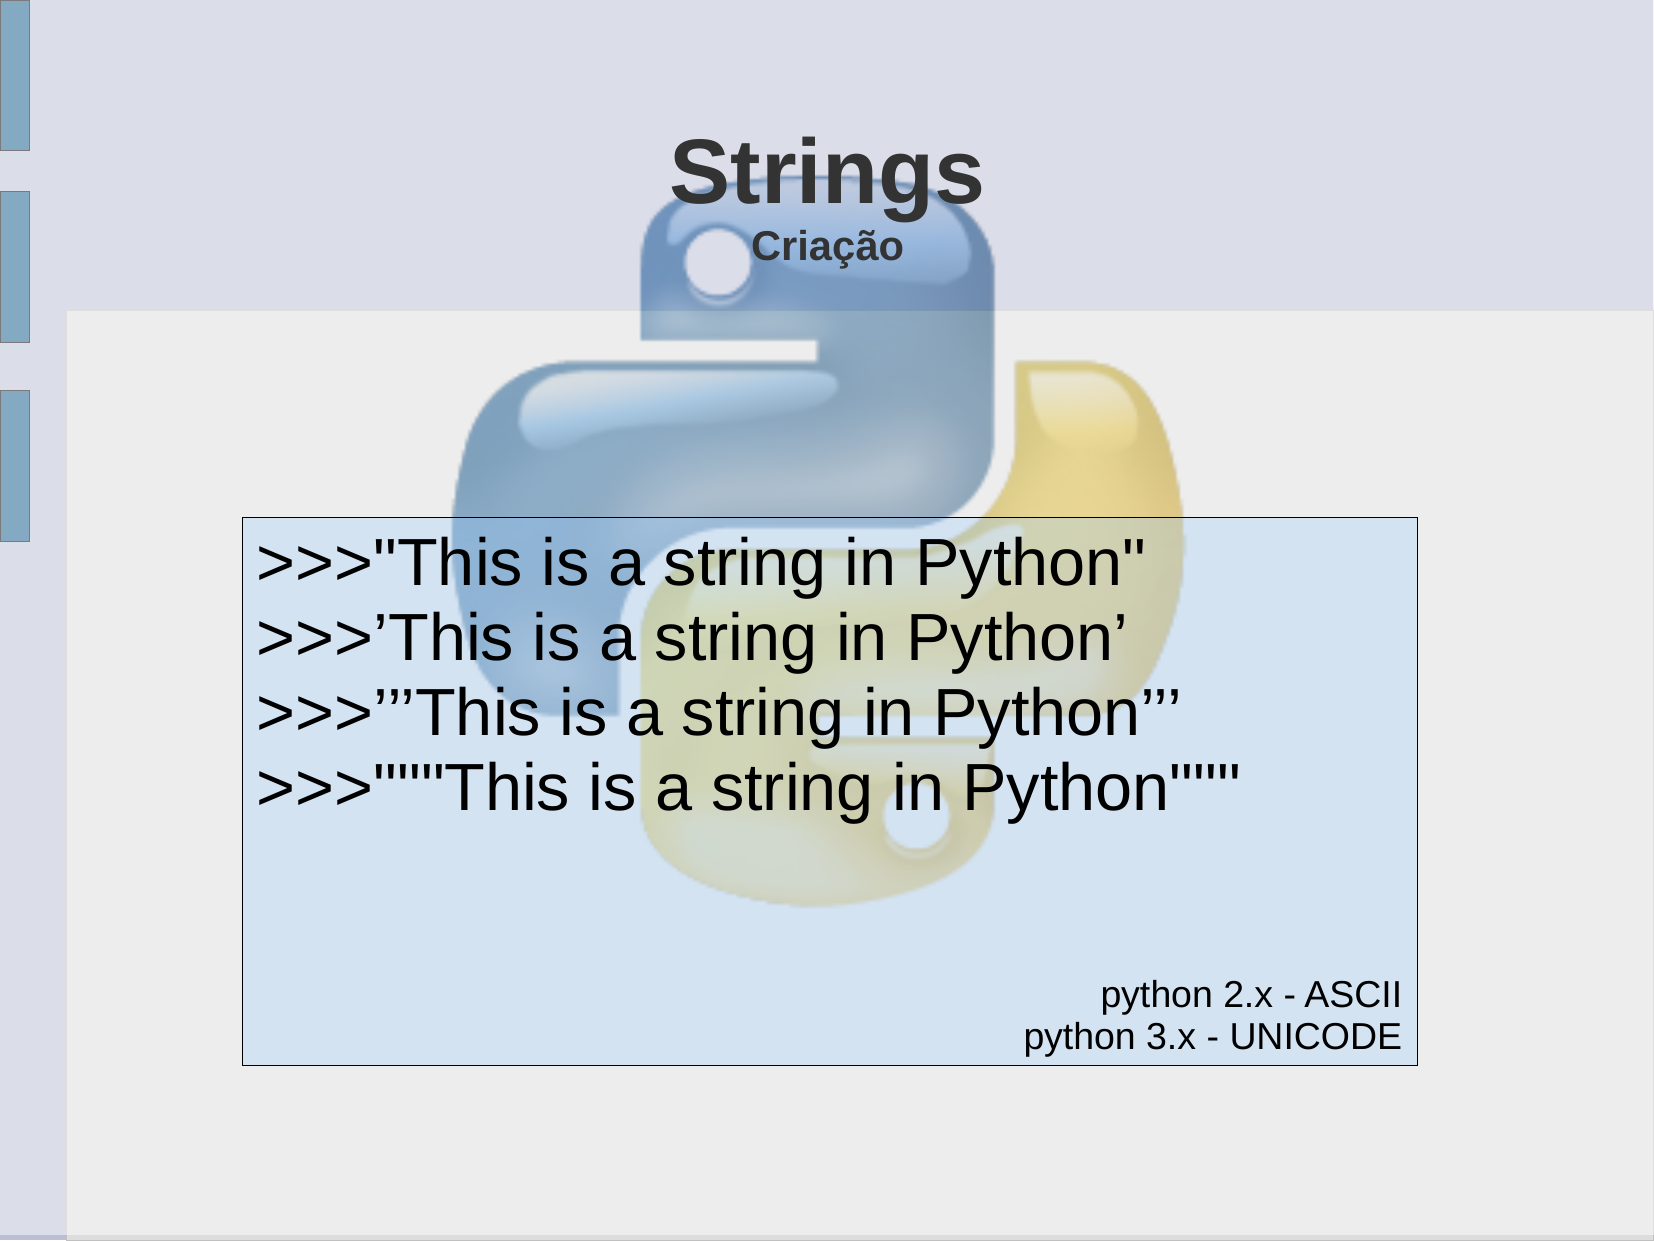

# Strings Criação
>>>"This is a string in Python"
>>>’This is a string in Python’
>>>’’’This is a string in Python’’’
>>>"""This is a string in Python"""
python 2.x - ASCII
python 3.x - UNICODE